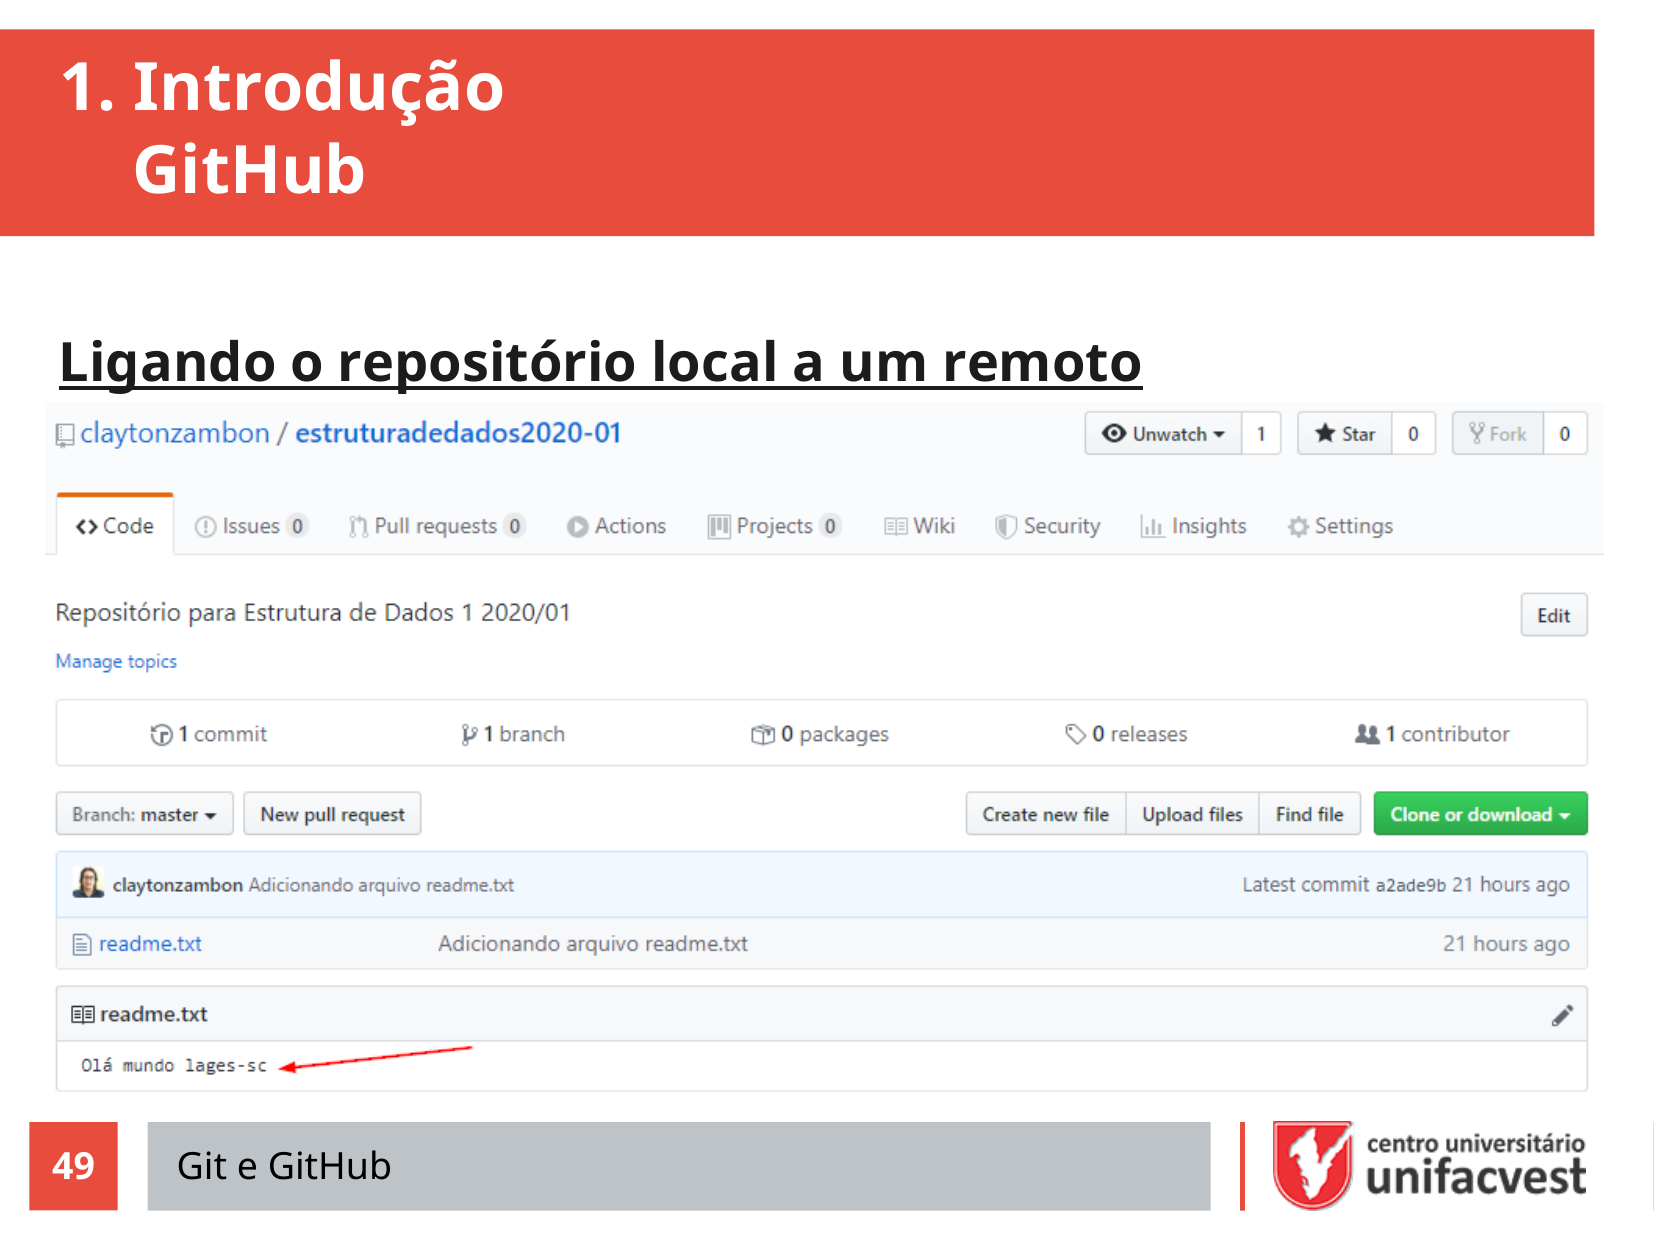

# 1. Introdução GitHub
Ligando o repositório local a um remoto
49
Git e GitHub